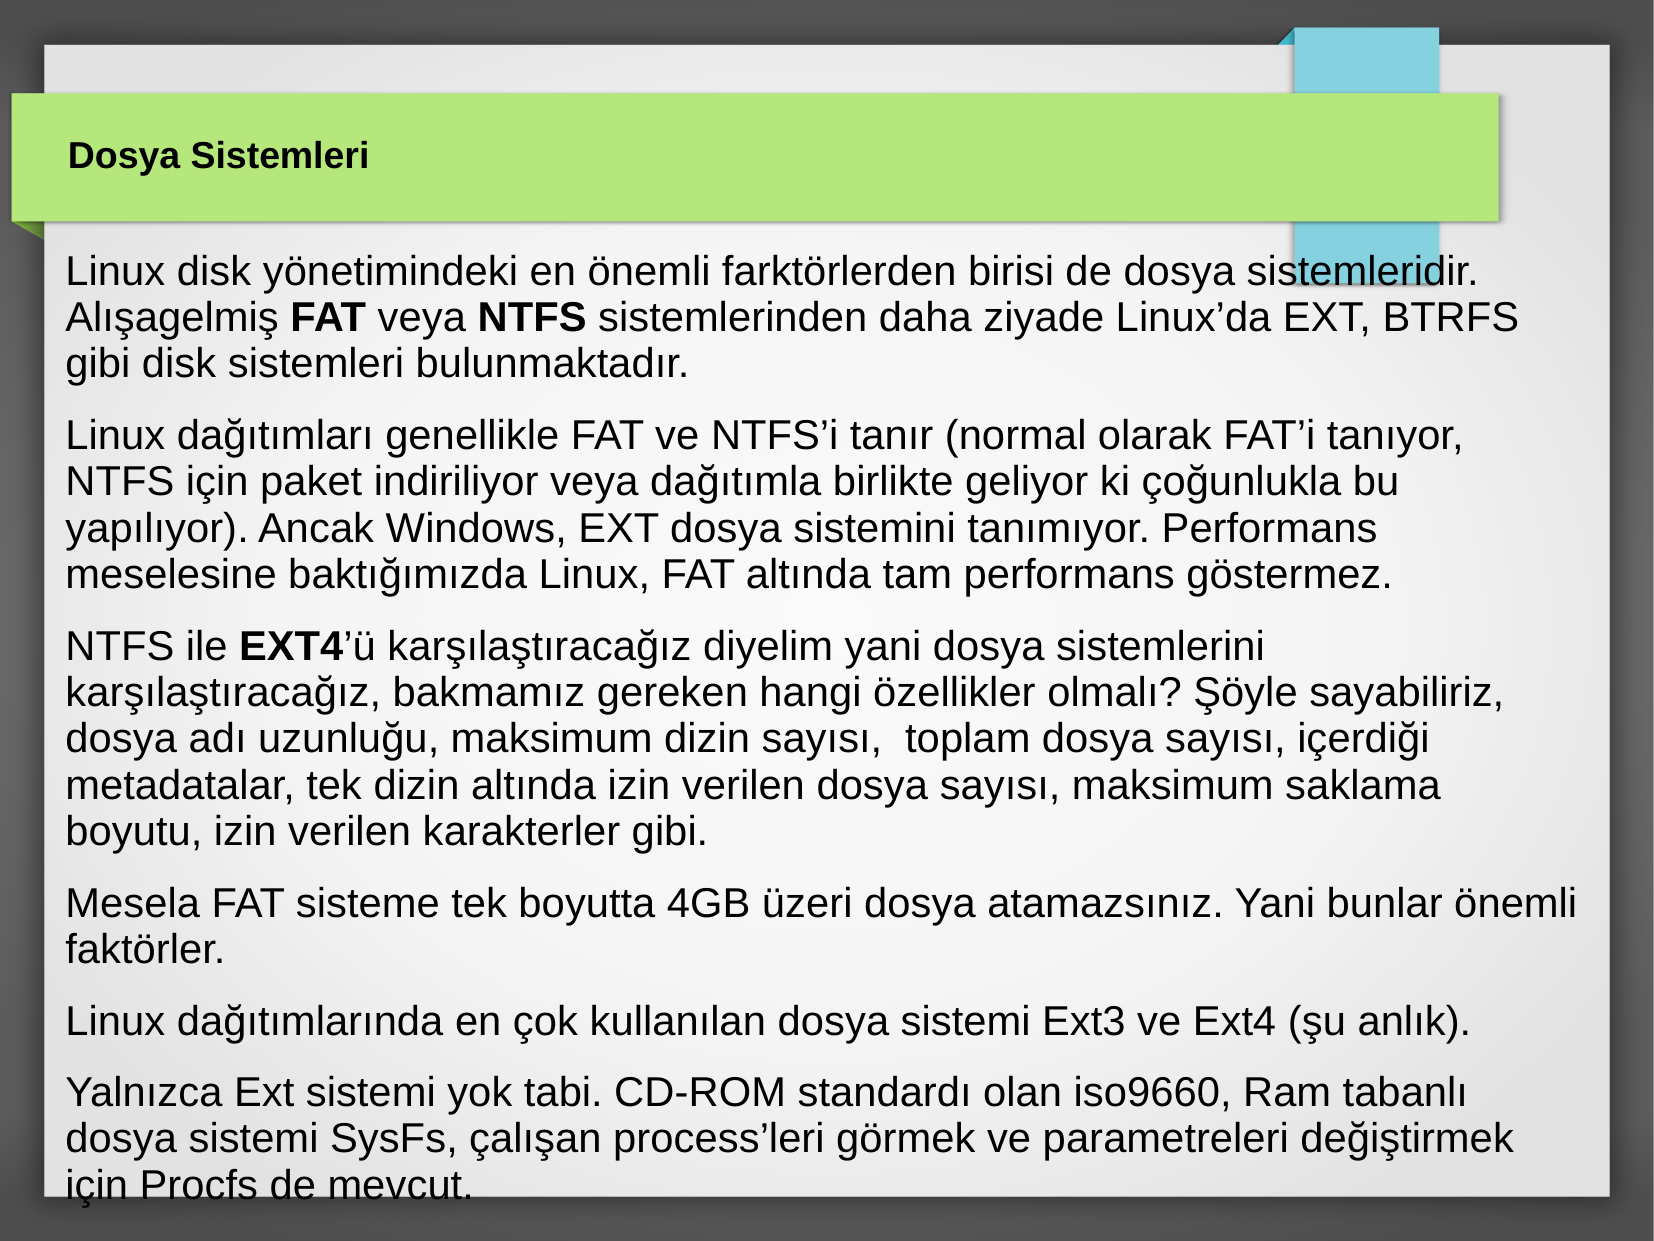

Dosya Sistemleri
Linux disk yönetimindeki en önemli farktörlerden birisi de dosya sistemleridir. Alışagelmiş FAT veya NTFS sistemlerinden daha ziyade Linux’da EXT, BTRFS gibi disk sistemleri bulunmaktadır.
Linux dağıtımları genellikle FAT ve NTFS’i tanır (normal olarak FAT’i tanıyor, NTFS için paket indiriliyor veya dağıtımla birlikte geliyor ki çoğunlukla bu yapılıyor). Ancak Windows, EXT dosya sistemini tanımıyor. Performans meselesine baktığımızda Linux, FAT altında tam performans göstermez.
NTFS ile EXT4’ü karşılaştıracağız diyelim yani dosya sistemlerini karşılaştıracağız, bakmamız gereken hangi özellikler olmalı? Şöyle sayabiliriz, dosya adı uzunluğu, maksimum dizin sayısı,  toplam dosya sayısı, içerdiği metadatalar, tek dizin altında izin verilen dosya sayısı, maksimum saklama boyutu, izin verilen karakterler gibi.
Mesela FAT sisteme tek boyutta 4GB üzeri dosya atamazsınız. Yani bunlar önemli faktörler.
Linux dağıtımlarında en çok kullanılan dosya sistemi Ext3 ve Ext4 (şu anlık).
Yalnızca Ext sistemi yok tabi. CD-ROM standardı olan iso9660, Ram tabanlı dosya sistemi SysFs, çalışan process’leri görmek ve parametreleri değiştirmek için Procfs de mevcut.